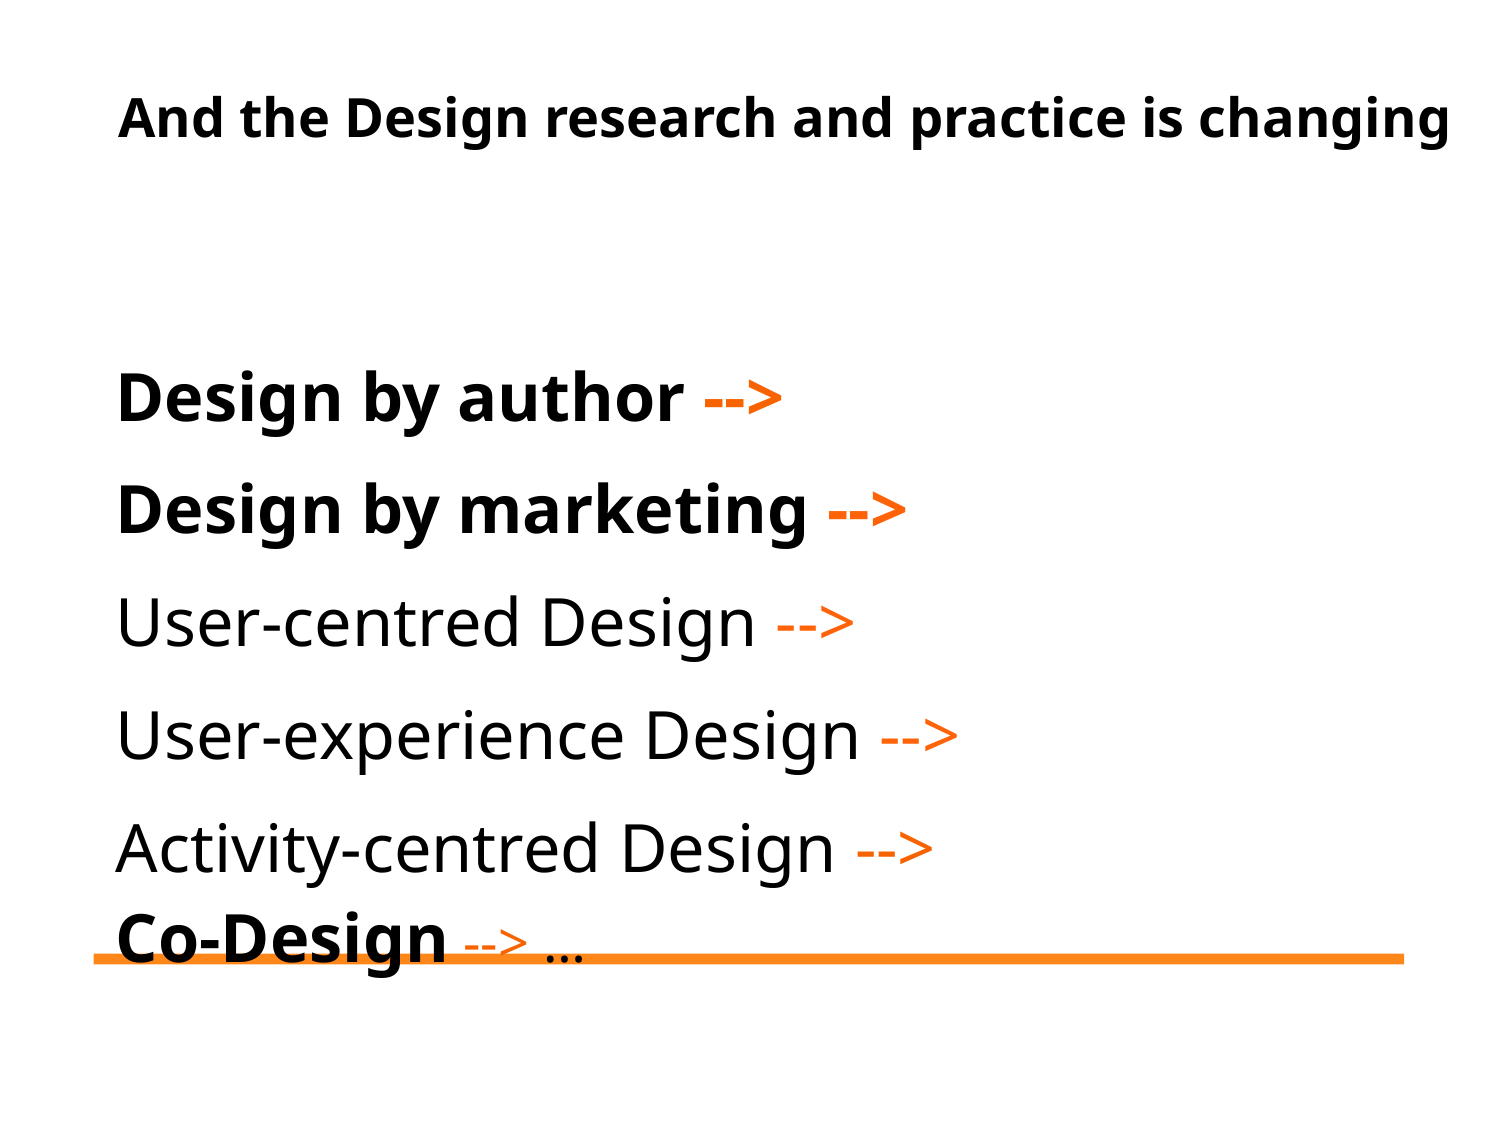

# And the Design research and practice is changing
Design by author -->
Design by marketing -->
User-centred Design -->
User-experience Design -->
Activity-centred Design -->
Co-Design --> …
* Researching how to design better projects for the people that use them